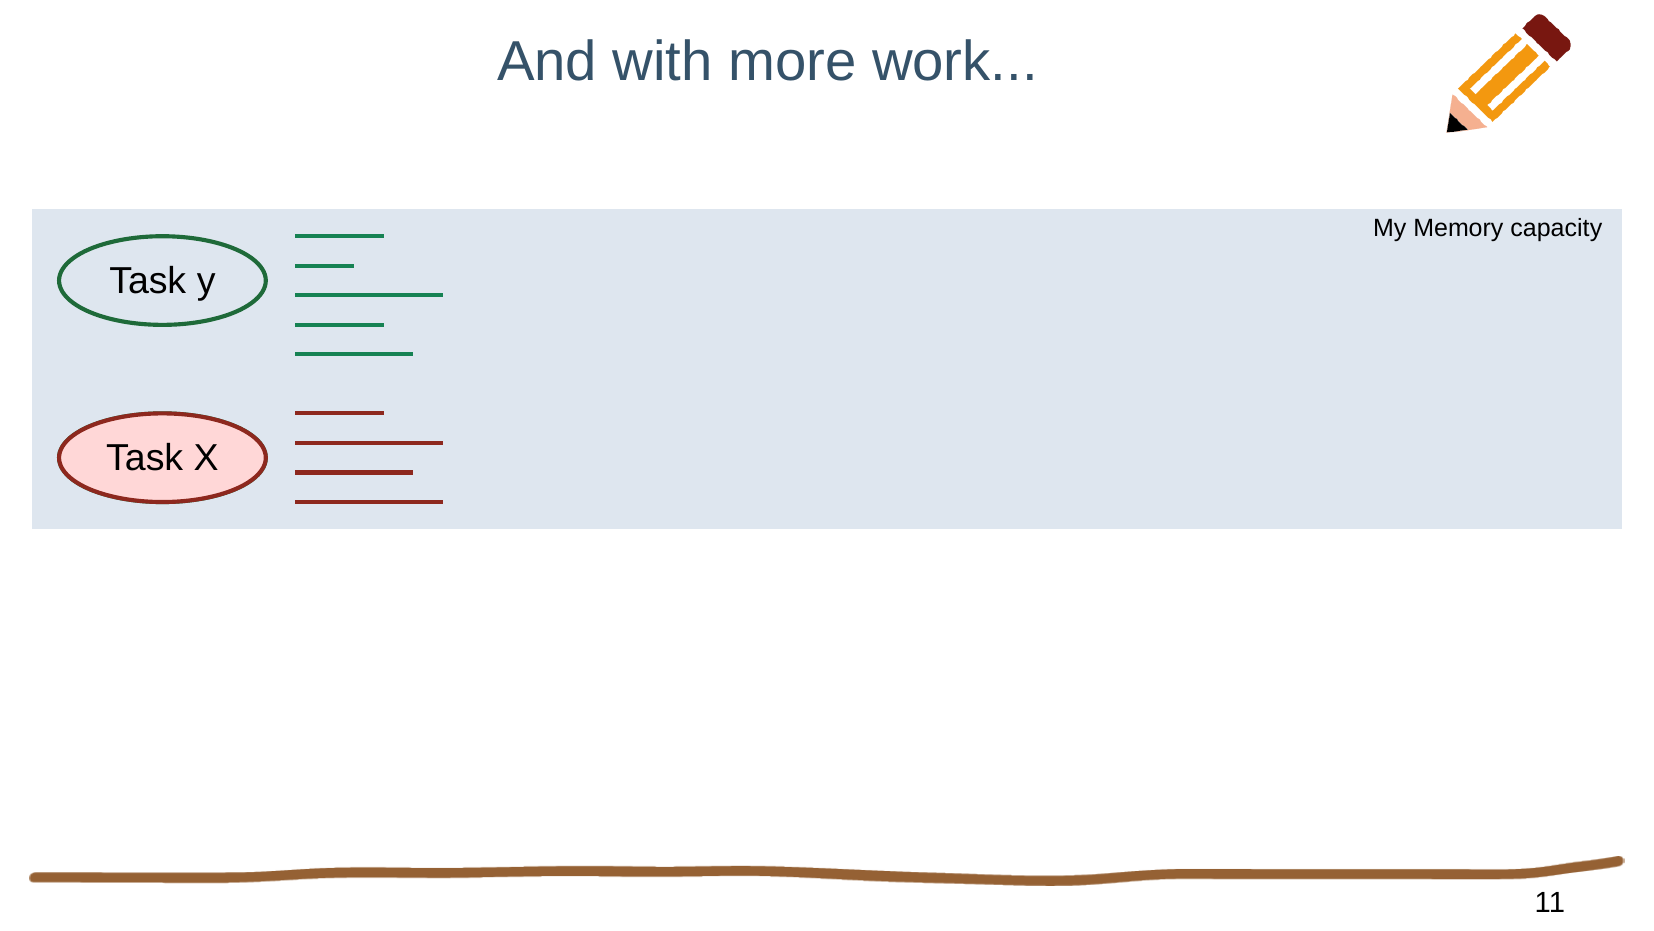

# And with more work...
My Memory capacity
Task y
Task X
Task X
11